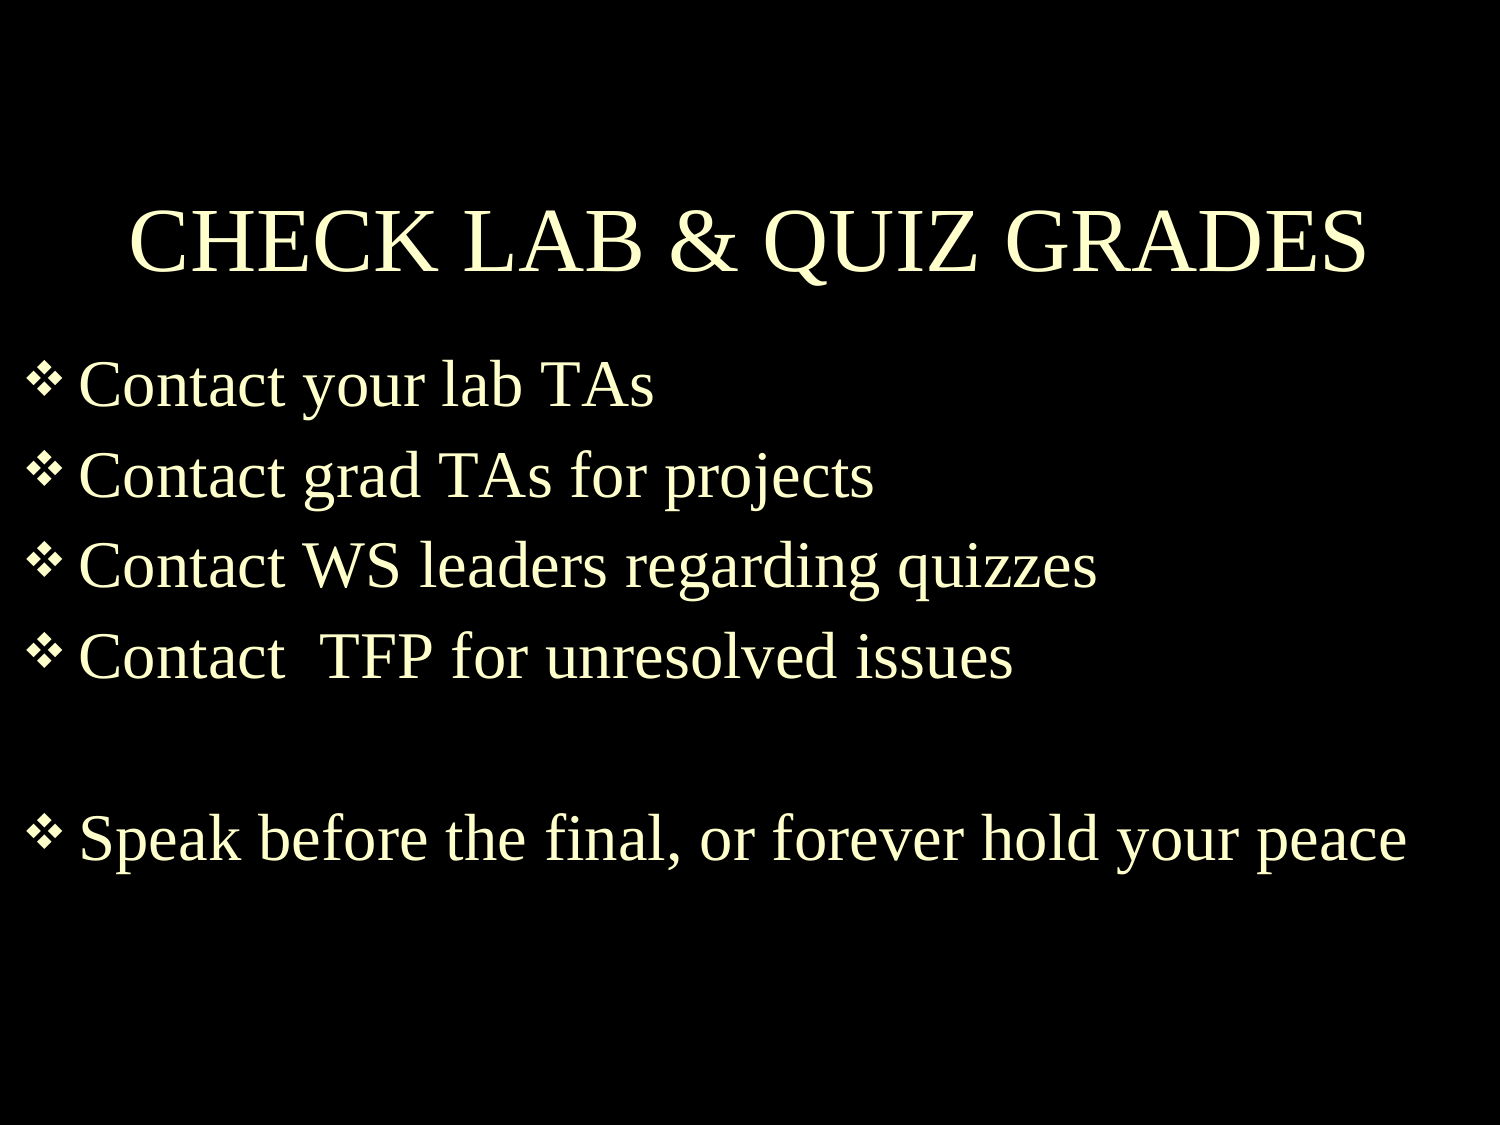

# CHECK LAB & QUIZ GRADES
Contact your lab TAs
Contact grad TAs for projects
Contact WS leaders regarding quizzes
Contact TFP for unresolved issues
Speak before the final, or forever hold your peace